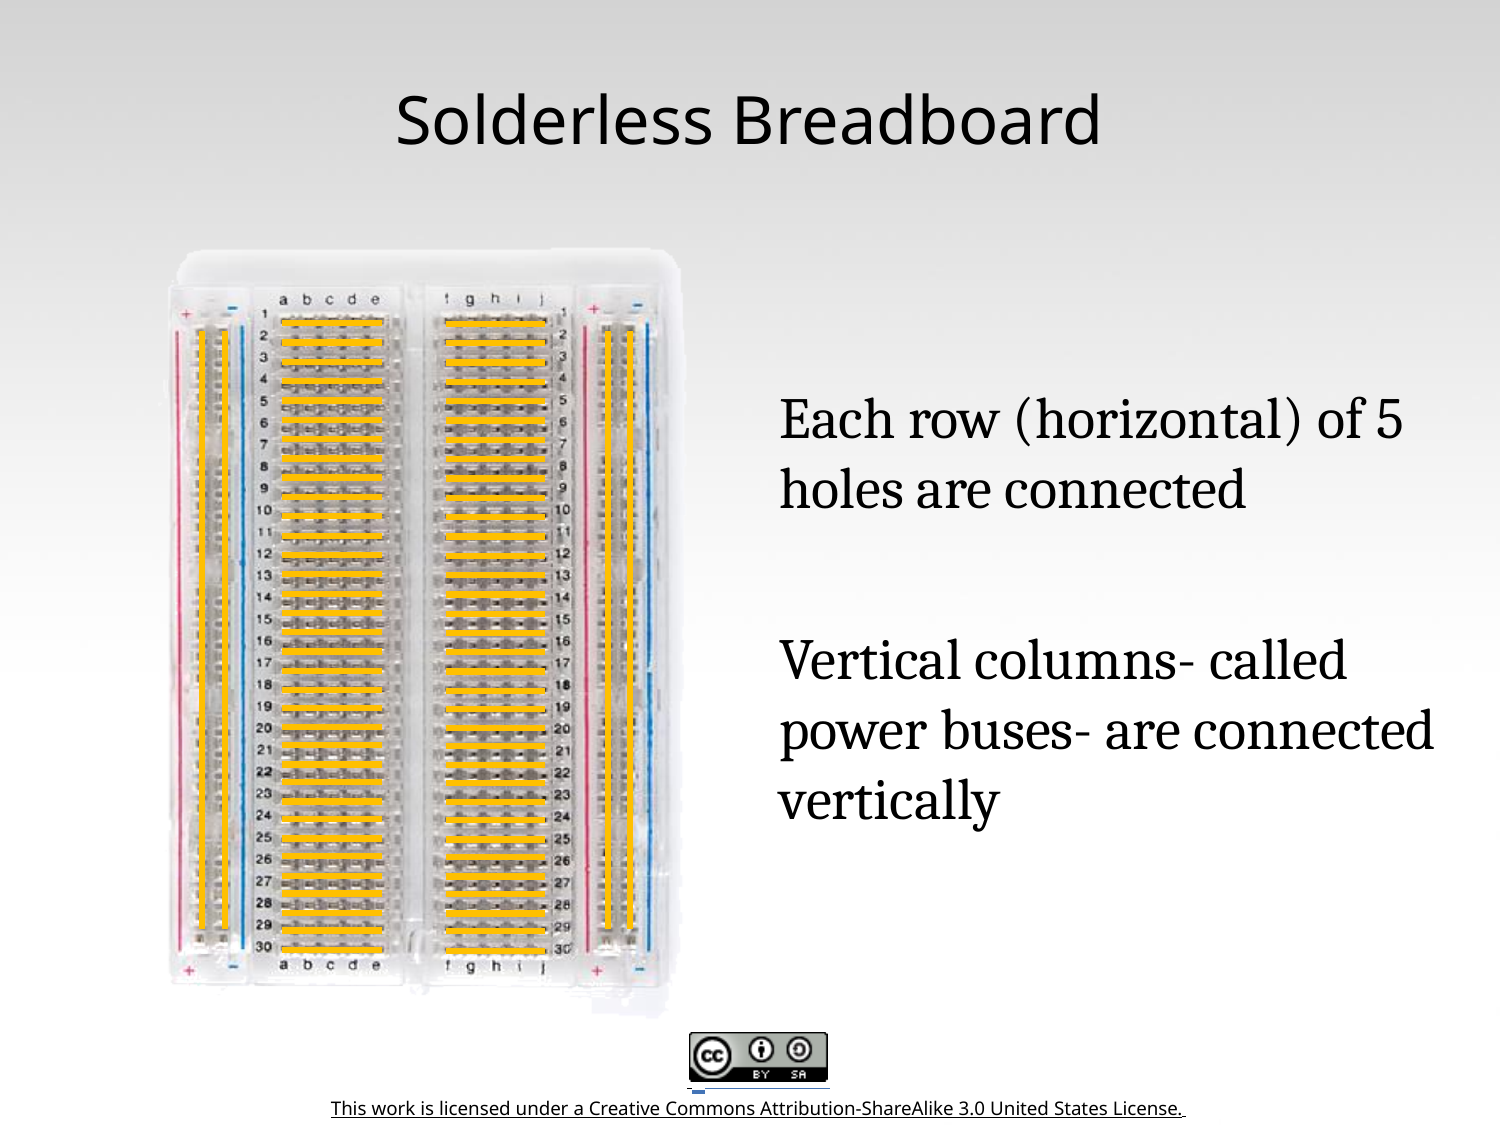

# Solderless Breadboard
Each row (horizontal) of 5 holes are connected
Vertical columns- called power buses- are connected vertically